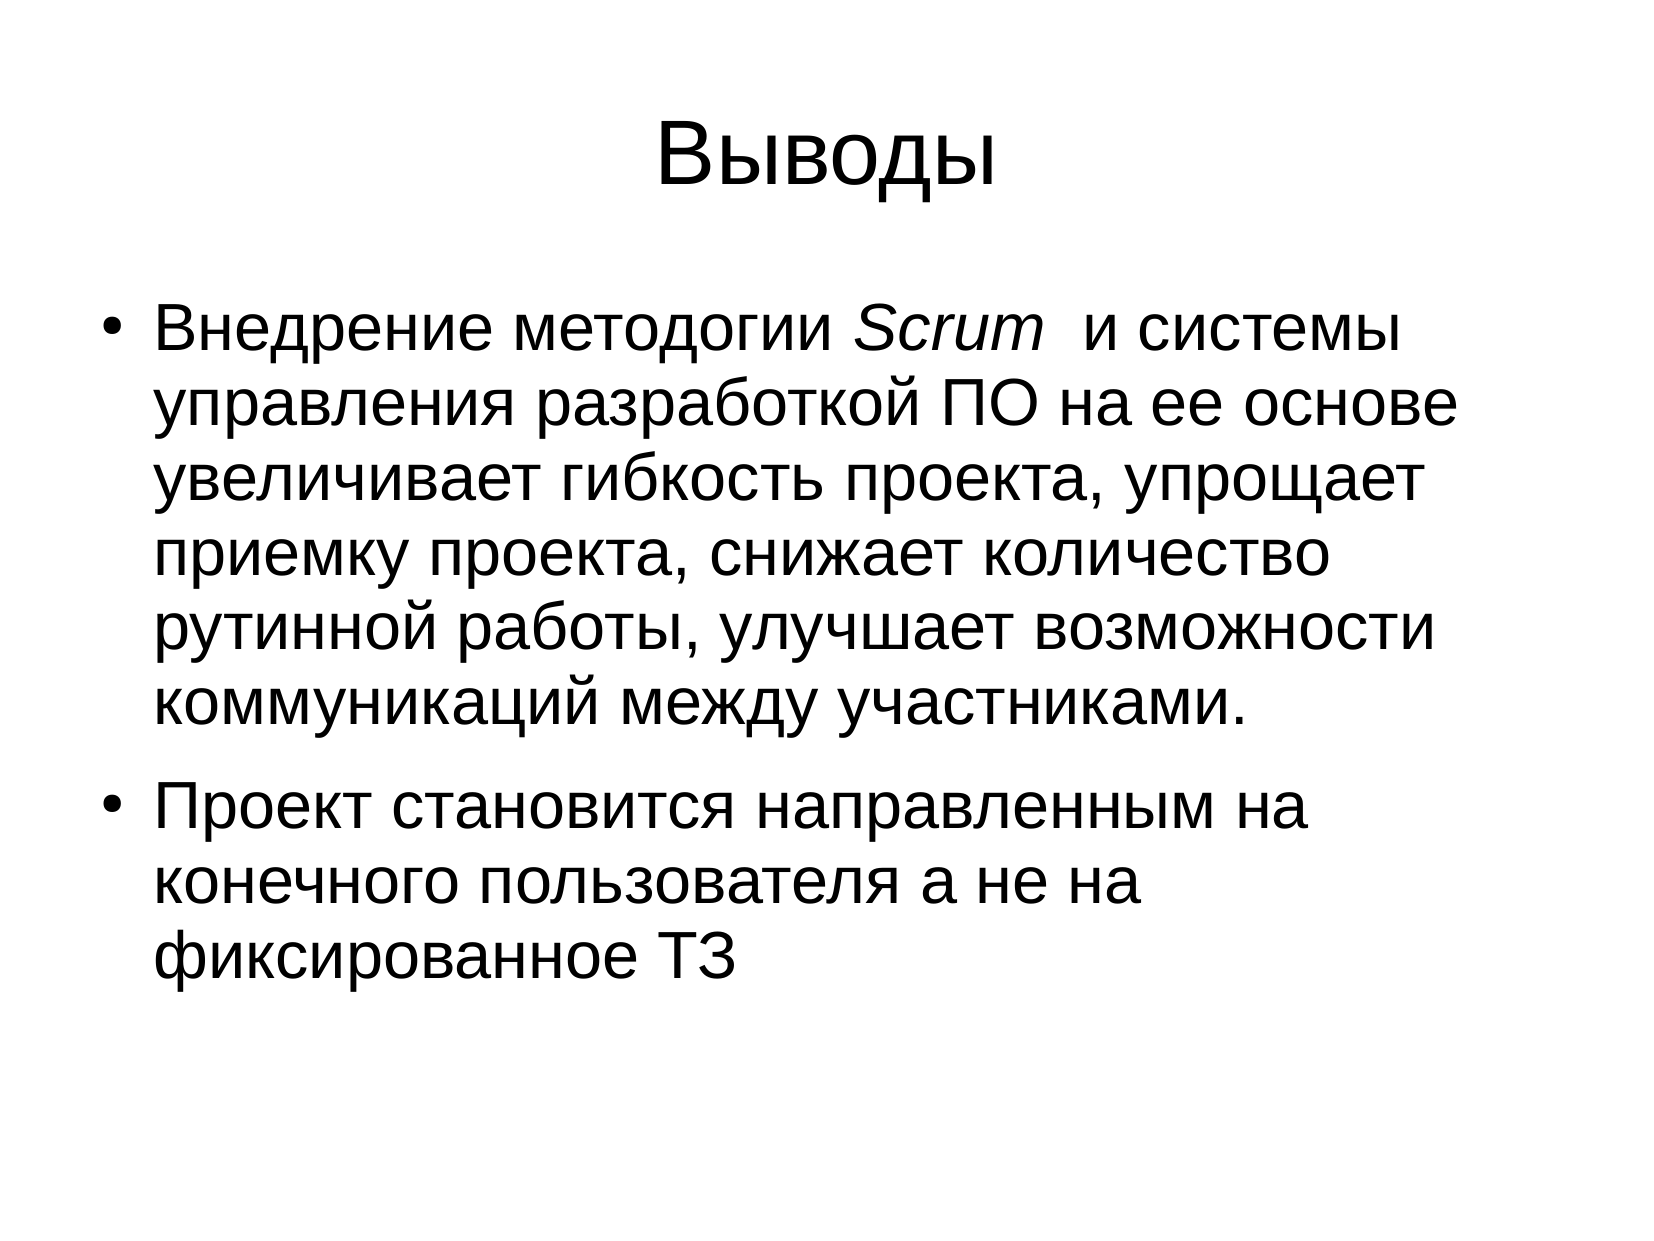

# Выводы
Внедрение методогии Scrum и системы управления разработкой ПО на ее основе увеличивает гибкость проекта, упрощает приемку проекта, снижает количество рутинной работы, улучшает возможности коммуникаций между участниками.
Проект становится направленным на конечного пользователя а не на фиксированное ТЗ